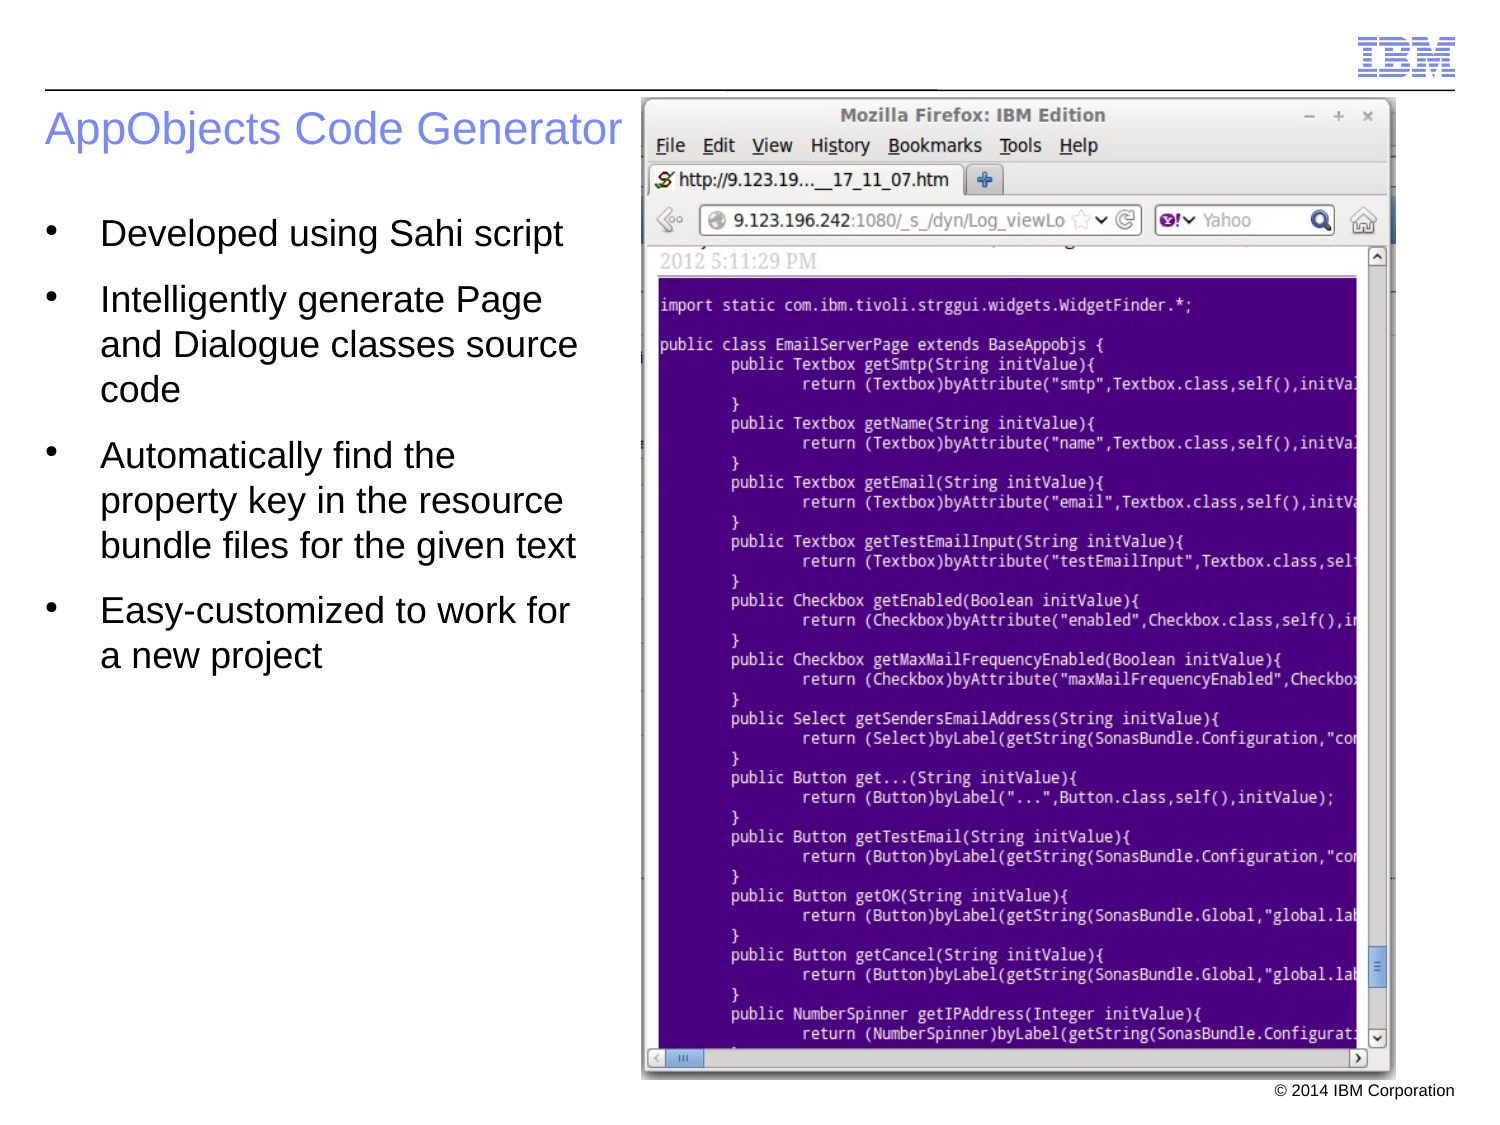

# AppObjects Code Generator
Developed using Sahi script
Intelligently generate Page and Dialogue classes source code
Automatically find the property key in the resource bundle files for the given text
Easy-customized to work for a new project